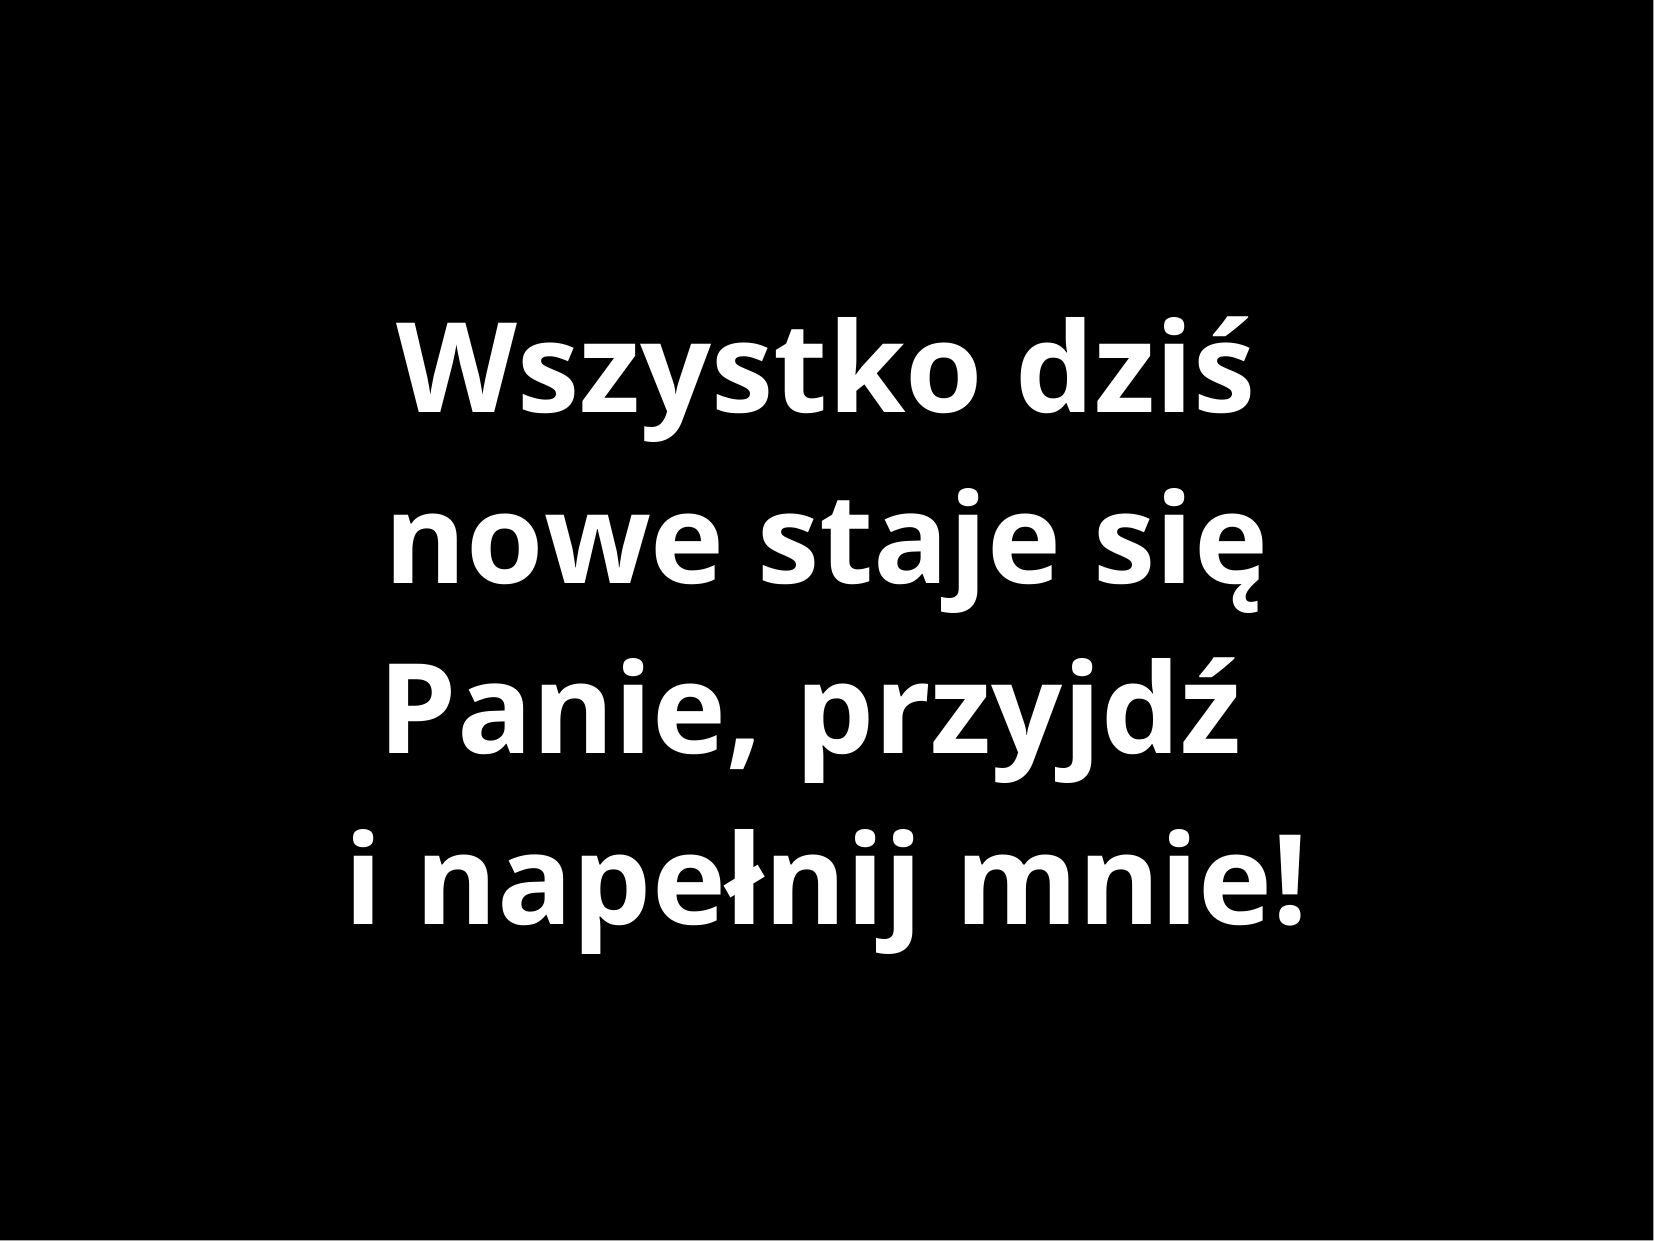

# Wszystko dziś nowe staje się Panie, przyjdź i napełnij mnie!